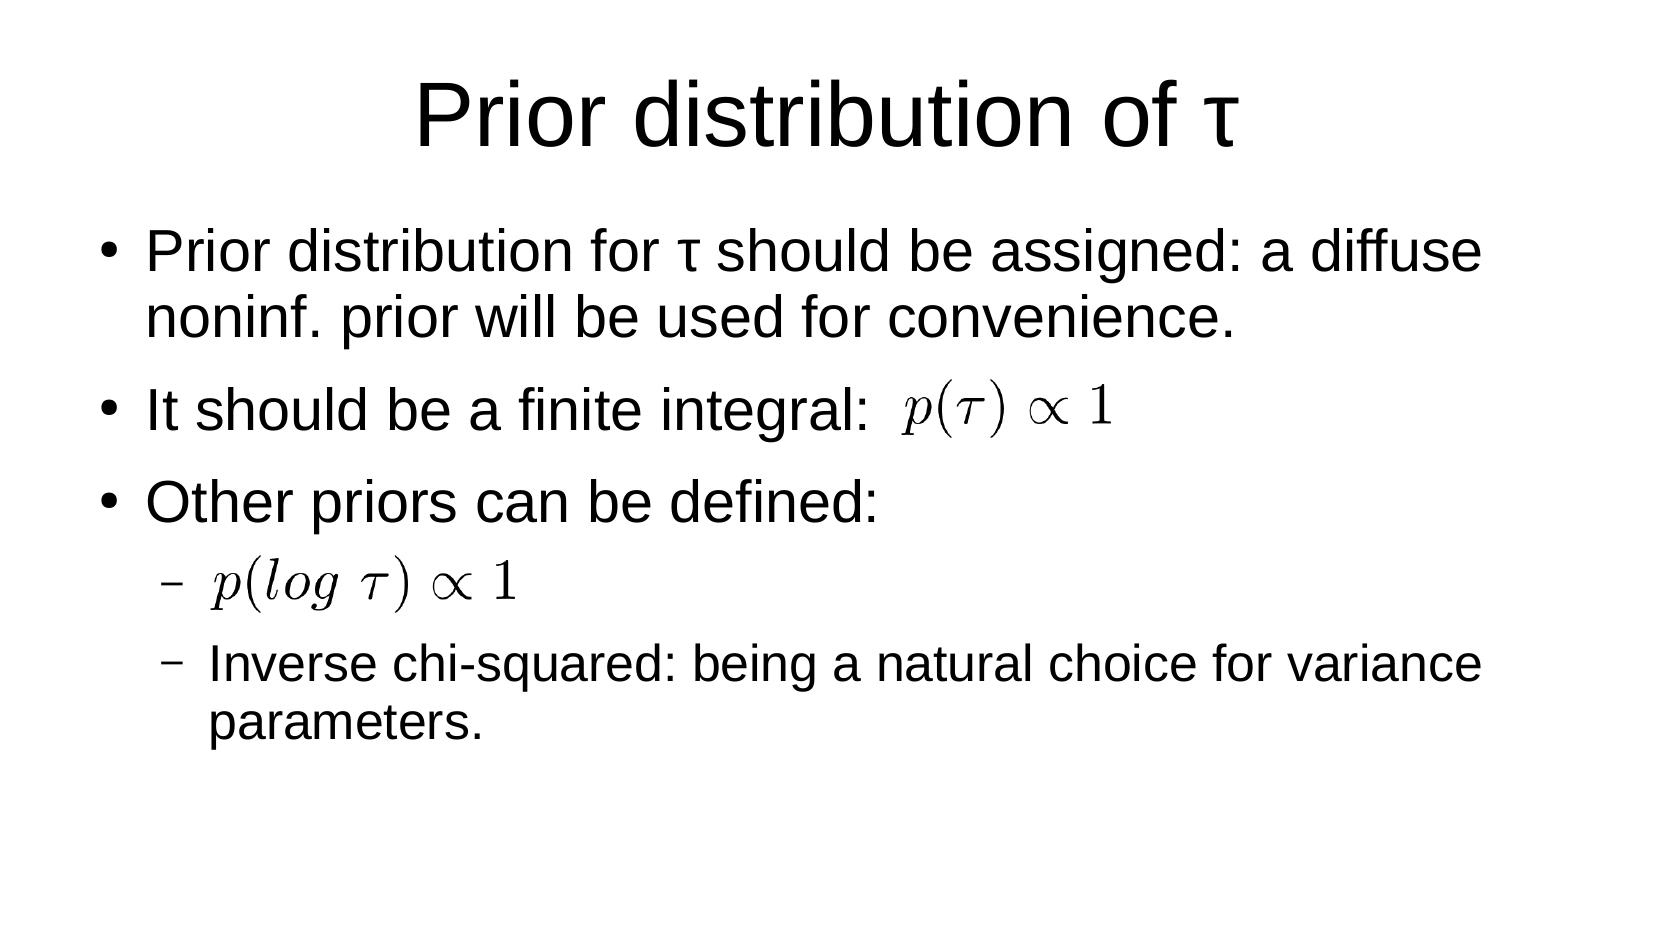

# Prior distribution of τ
Prior distribution for τ should be assigned: a diffuse noninf. prior will be used for convenience.
It should be a finite integral:
Other priors can be defined:
Inverse chi-squared: being a natural choice for variance parameters.